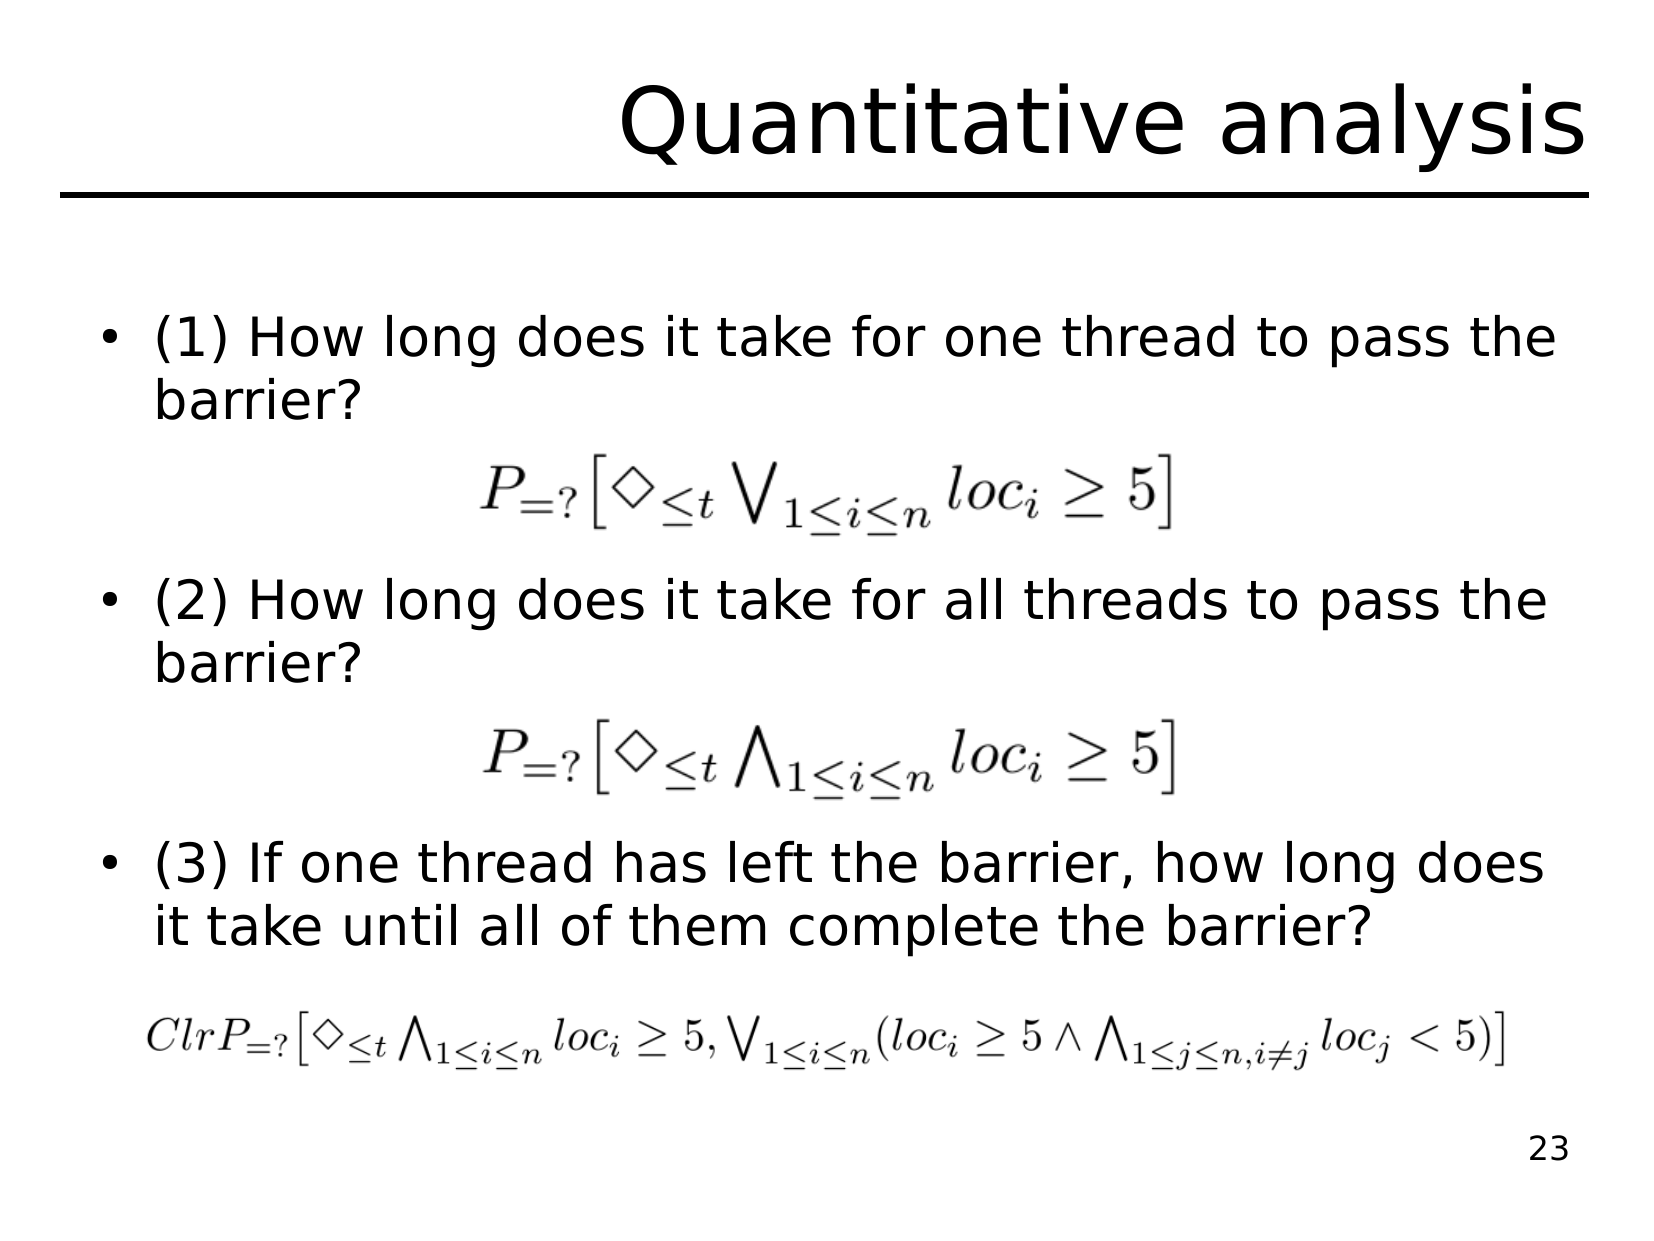

# Quantitative analysis
(1) How long does it take for one thread to pass the barrier?
(2) How long does it take for all threads to pass the barrier?
(3) If one thread has left the barrier, how long does it take until all of them complete the barrier?
23